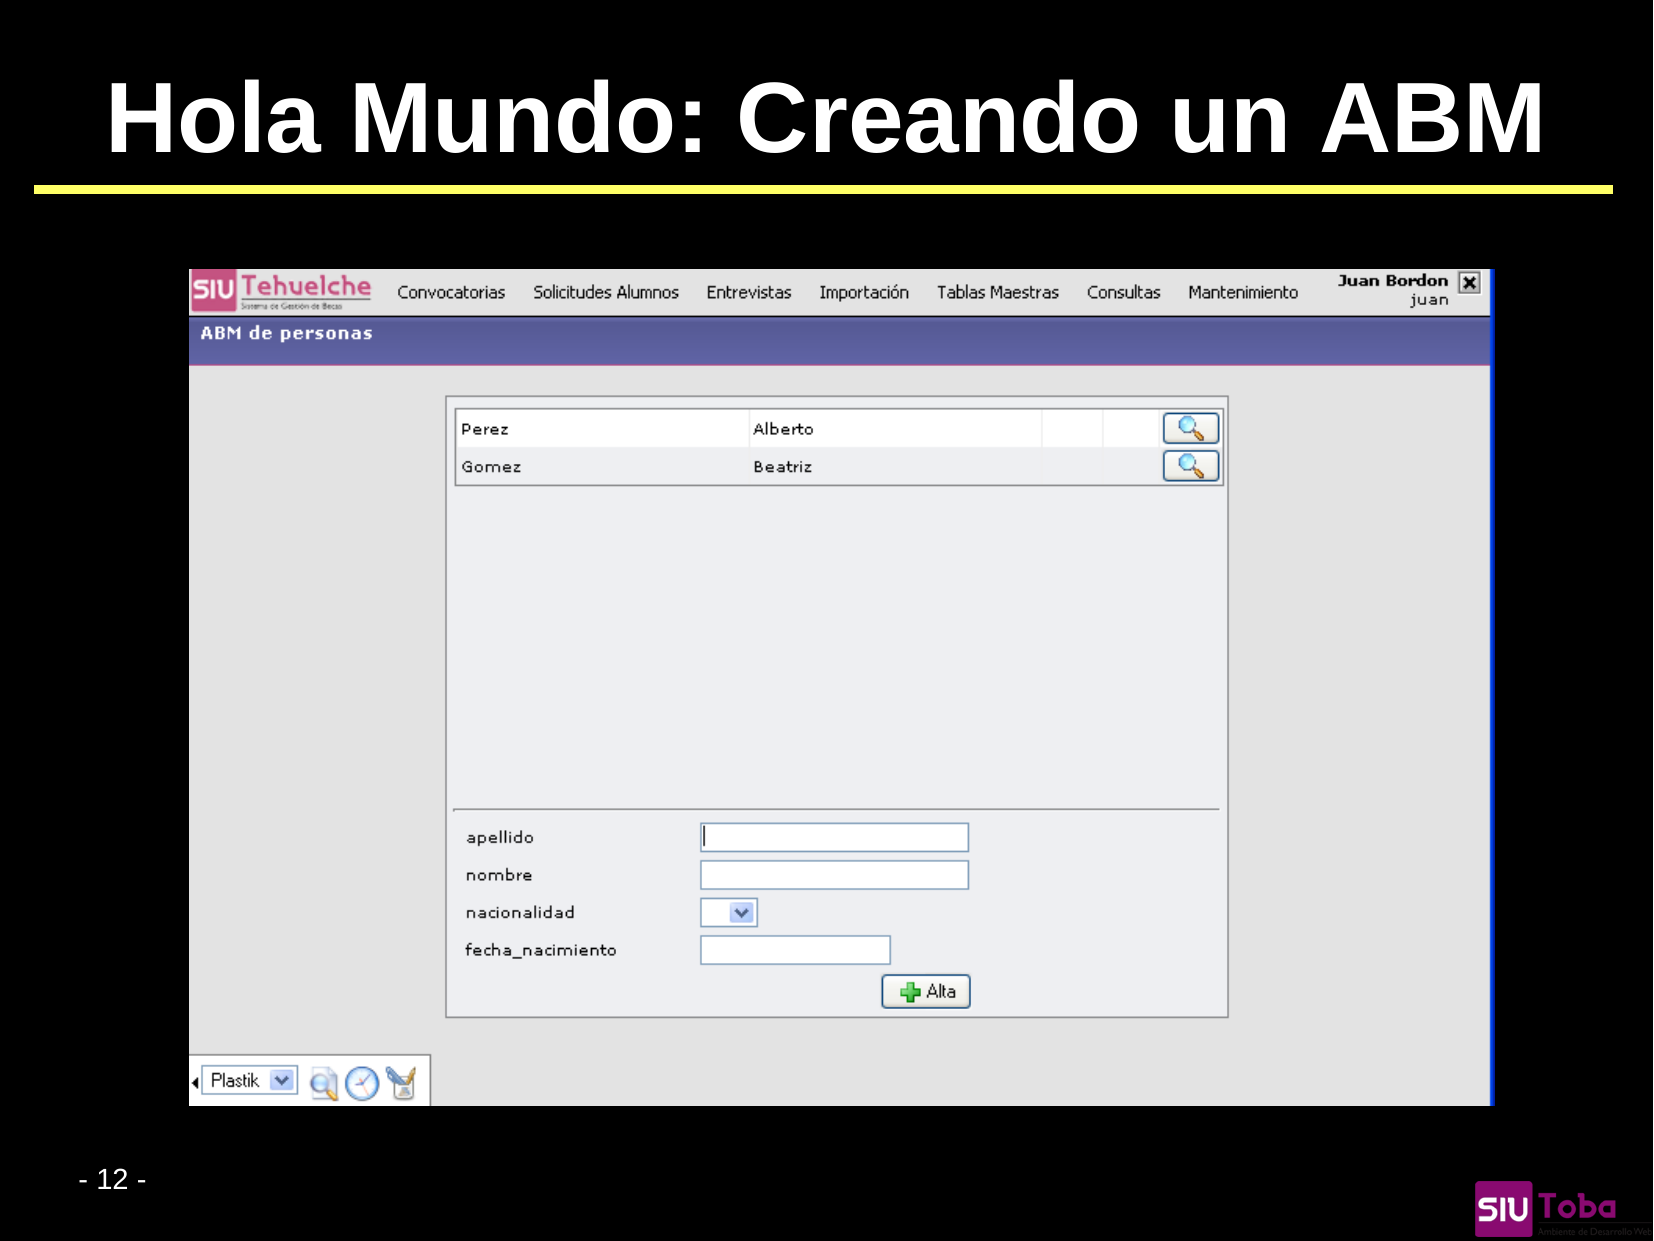

# Hola Mundo: Creando un ABM
12